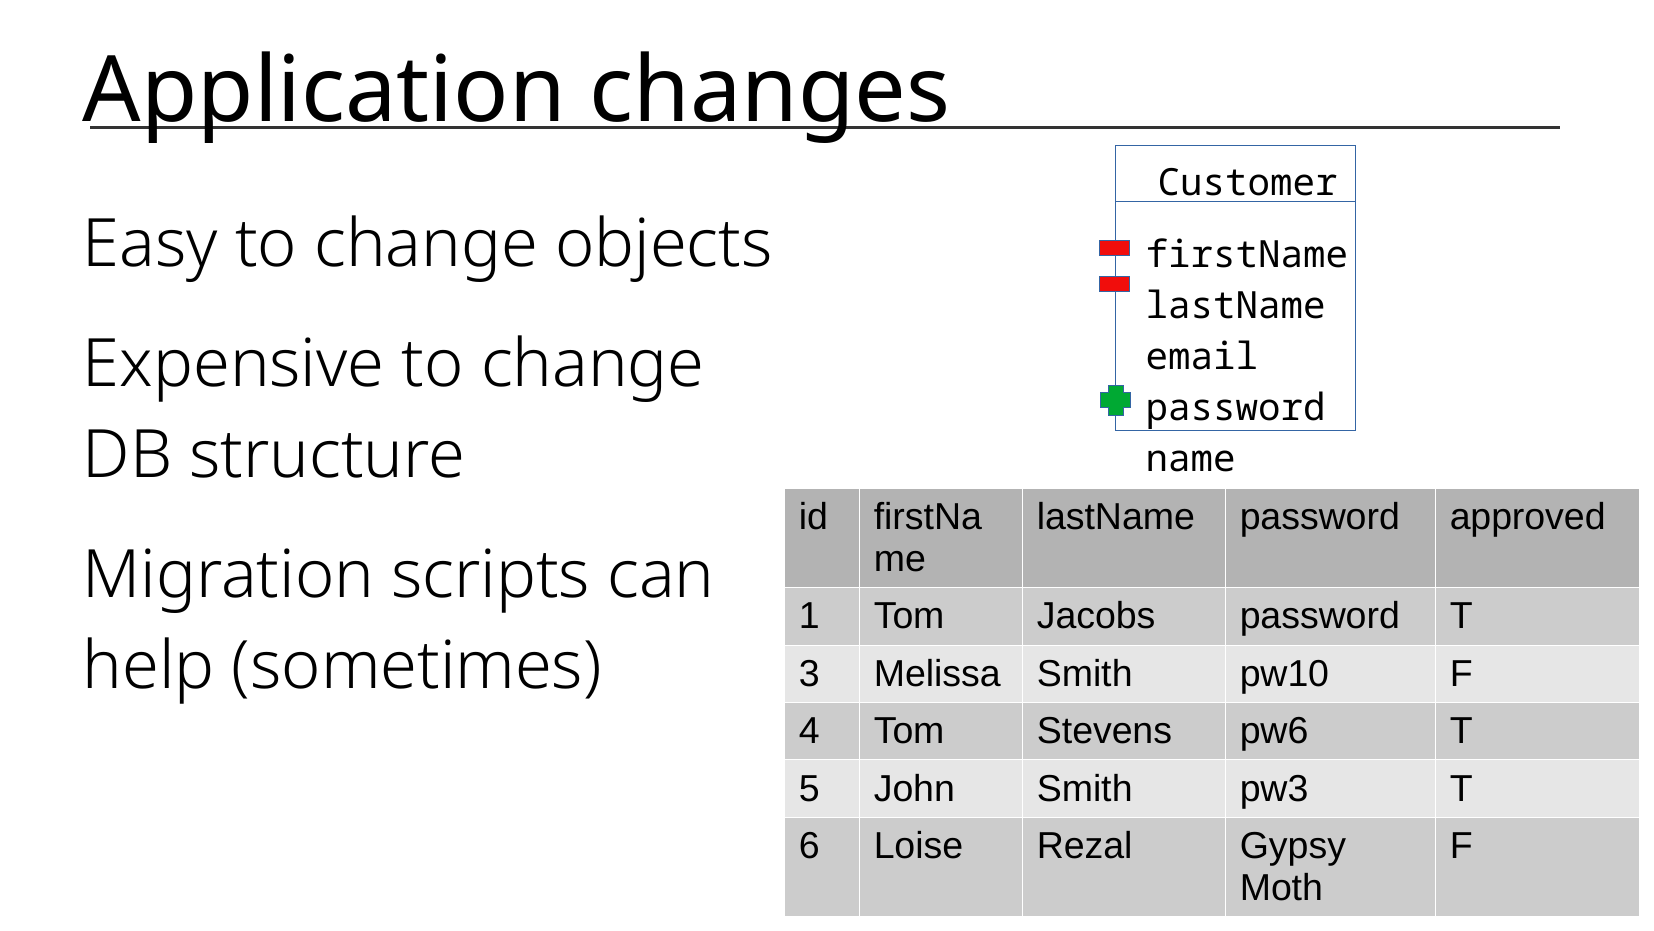

# Application changes
Customer
Easy to change objects
Expensive to change DB structure
Migration scripts can help (sometimes)
firstName
lastName
email
password
name
| id | firstName | lastName | password | approved |
| --- | --- | --- | --- | --- |
| 1 | Tom | Jacobs | password | T |
| 3 | Melissa | Smith | pw10 | F |
| 4 | Tom | Stevens | pw6 | T |
| 5 | John | Smith | pw3 | T |
| 6 | Loise | Rezal | Gypsy Moth | F |
26
| | | |
| --- | --- | --- |
| | | |